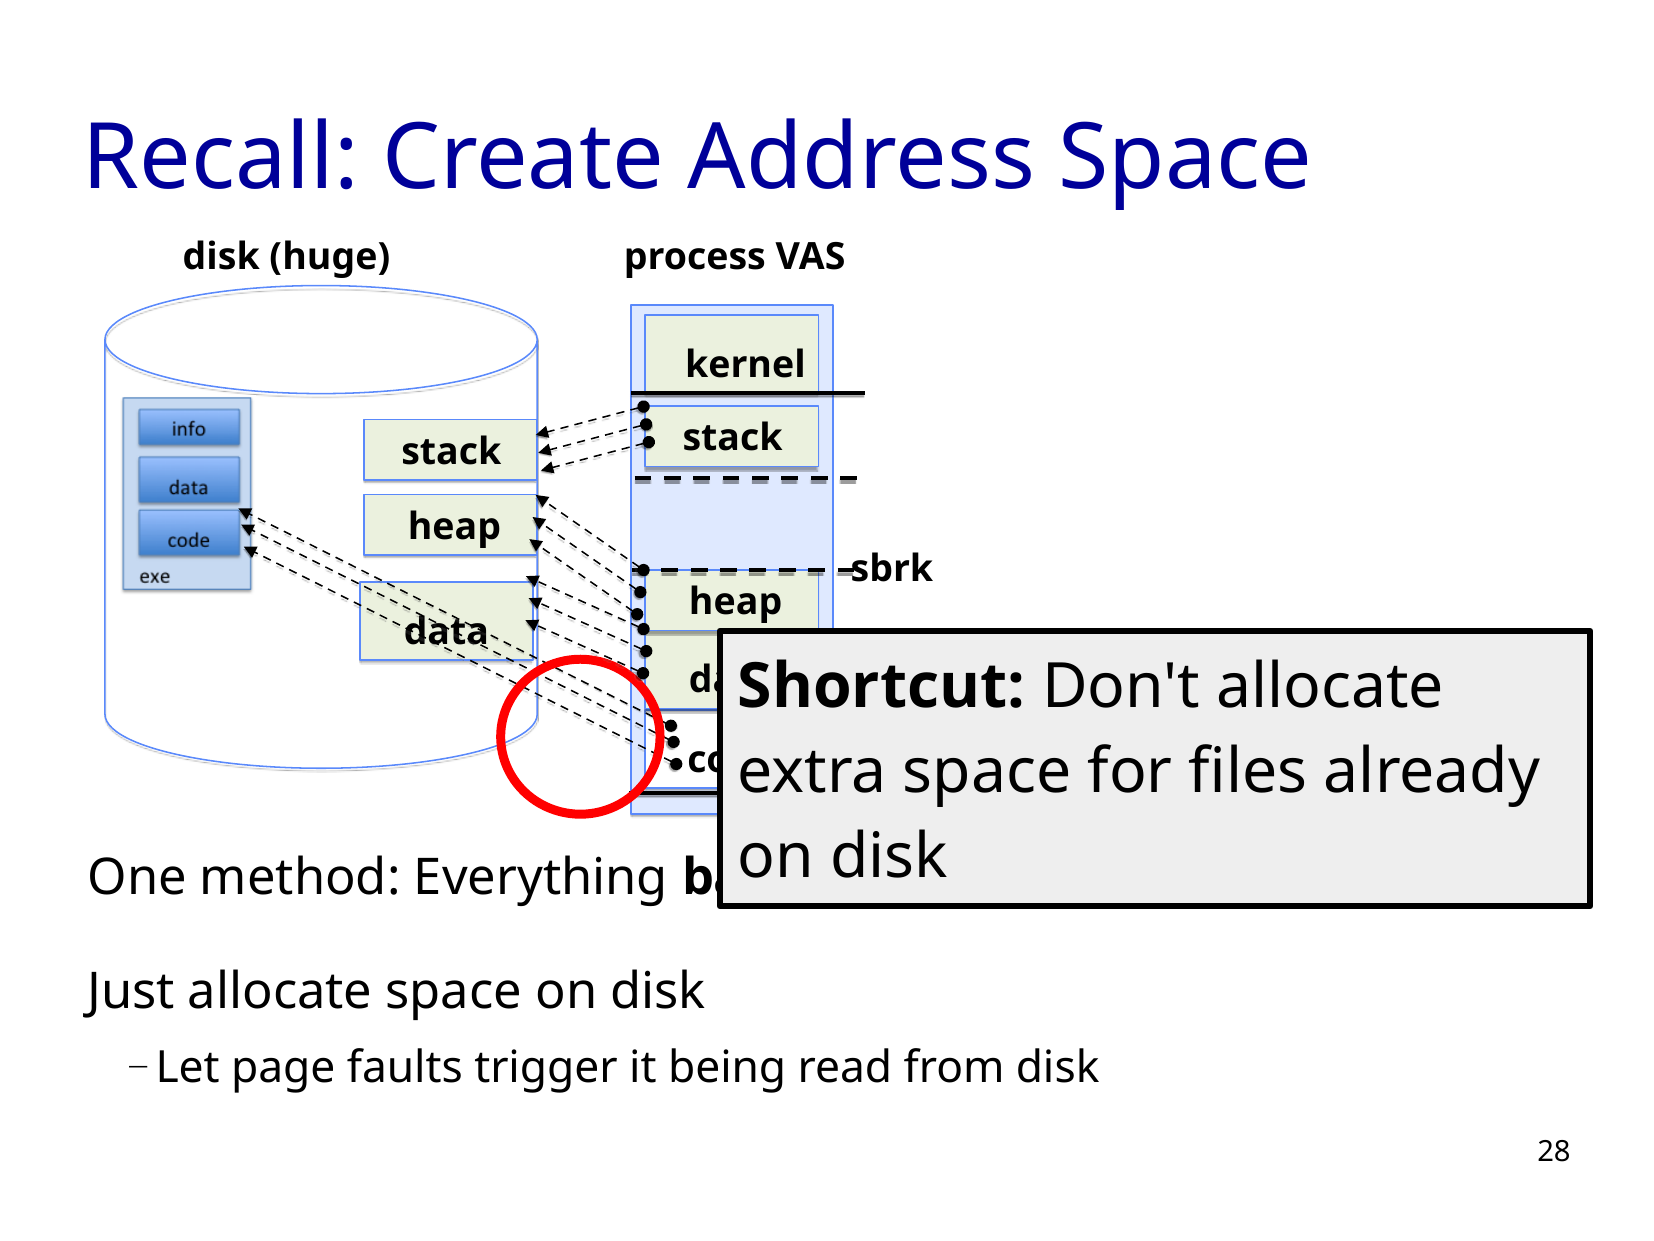

# Recall: Create Address Space
disk (huge)
process VAS
kernel
stack
stack
heap
sbrk
heap
data
data
Shortcut: Don't allocate extra space for files already on disk
code
One method: Everything backed by disk
Just allocate space on disk
Let page faults trigger it being read from disk
28